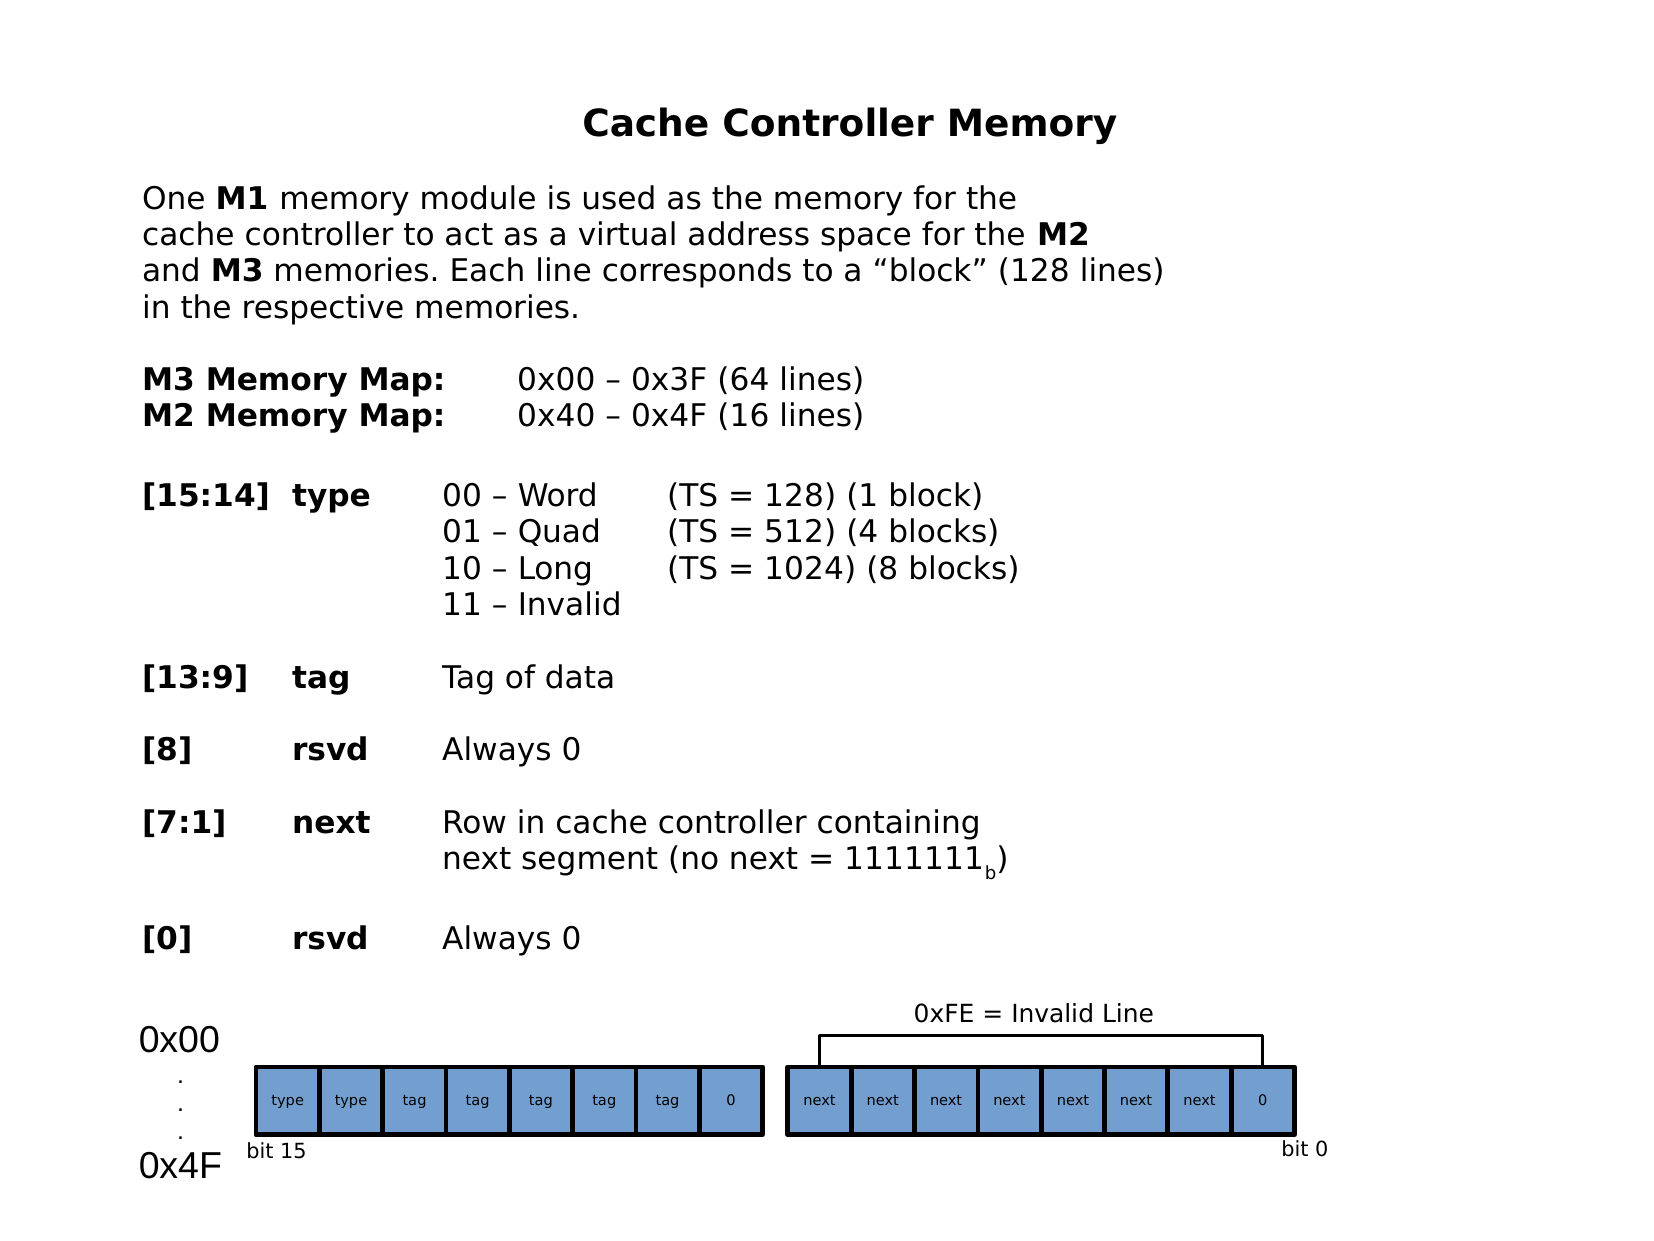

Cache Controller Memory
One M1 memory module is used as the memory for the
cache controller to act as a virtual address space for the M2
and M3 memories. Each line corresponds to a “block” (128 lines)
in the respective memories.
M3 Memory Map: 	0x00 – 0x3F (64 lines)
M2 Memory Map: 	0x40 – 0x4F (16 lines)
[15:14] 	type 	00 – Word	(TS = 128) (1 block)
				01 – Quad	(TS = 512) (4 blocks)
				10 – Long	(TS = 1024) (8 blocks)
				11 – Invalid
[13:9] 	tag		Tag of data
[8] 		rsvd	Always 0
[7:1] 	next 	Row in cache controller containing
				next segment (no next = 1111111b)
[0]		rsvd	Always 0
0xFE = Invalid Line
0x00
.
.
.
0x4F
type
type
tag
tag
tag
tag
tag
0
next
next
next
next
next
next
next
0
bit 0
bit 15